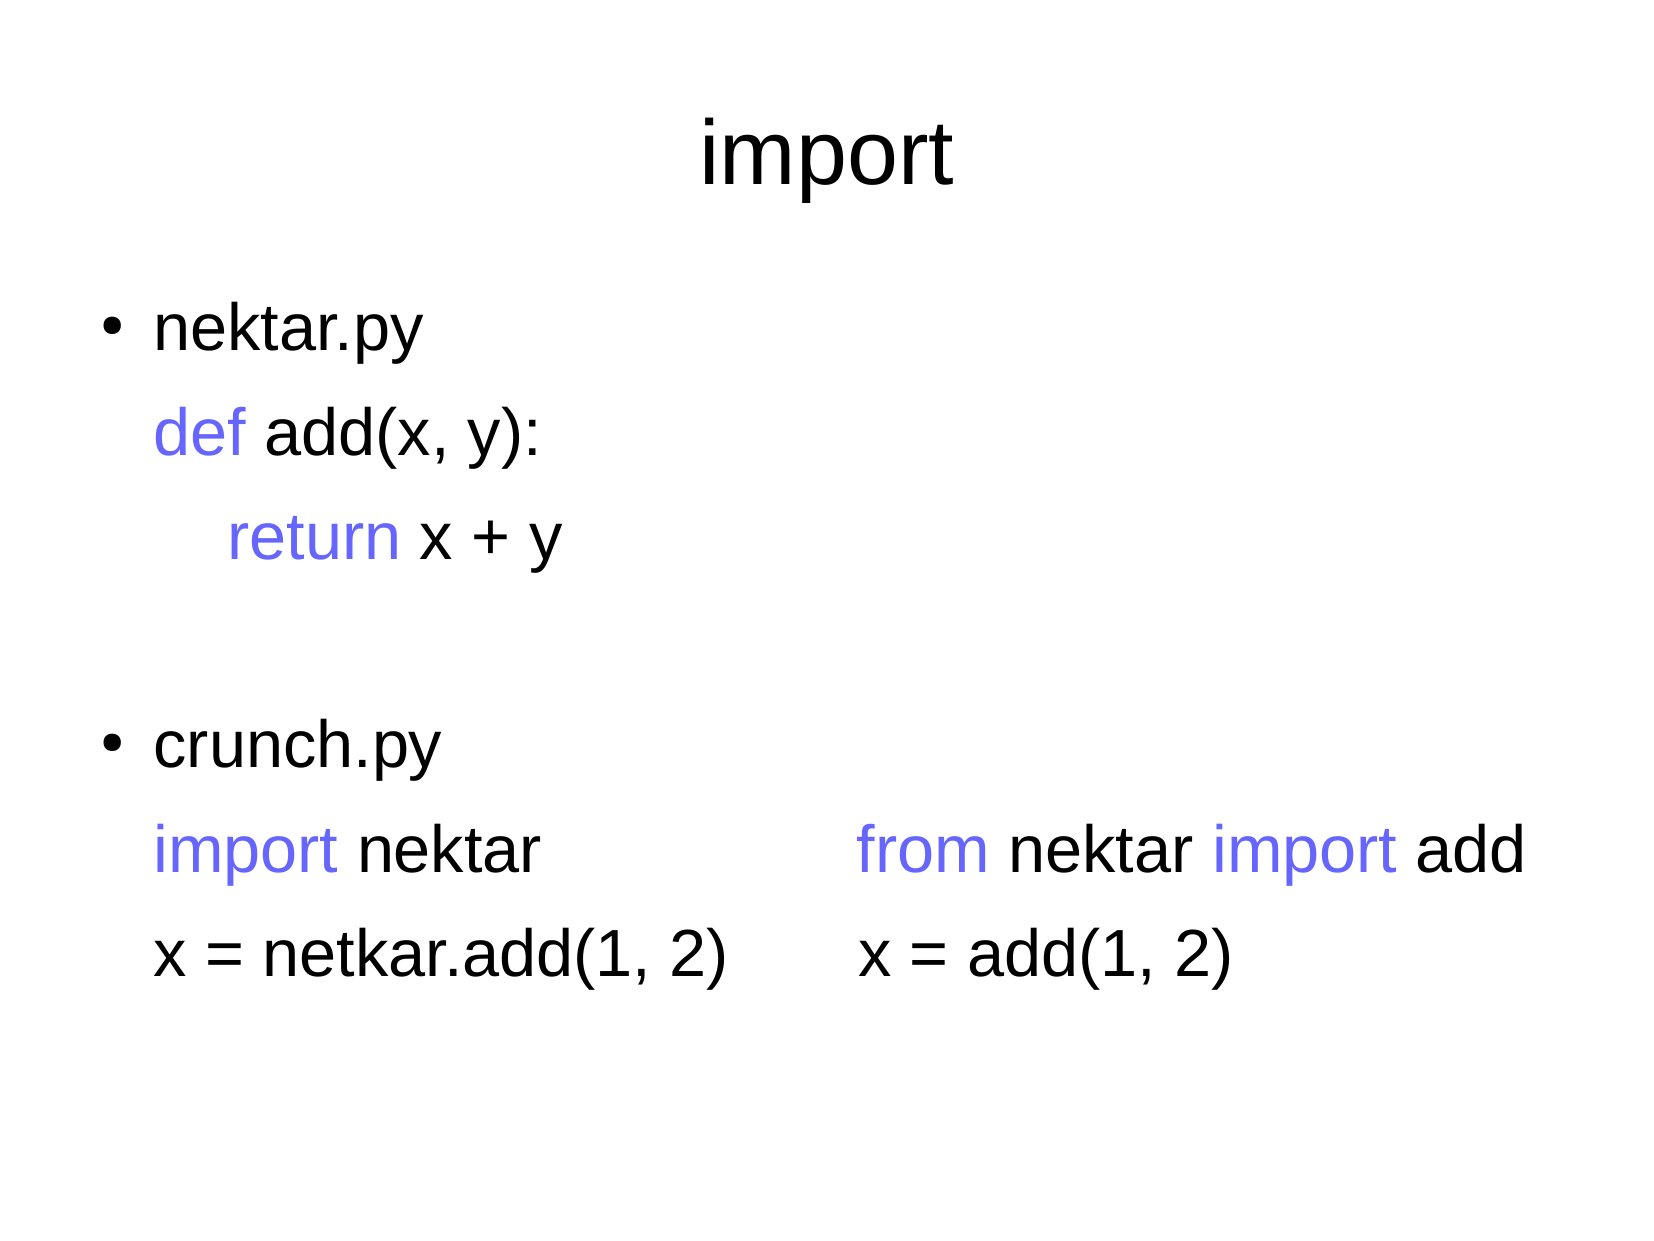

# import
nektar.py
def add(x, y):
 return x + y
crunch.py
import nektar from nektar import add
x = netkar.add(1, 2) x = add(1, 2)